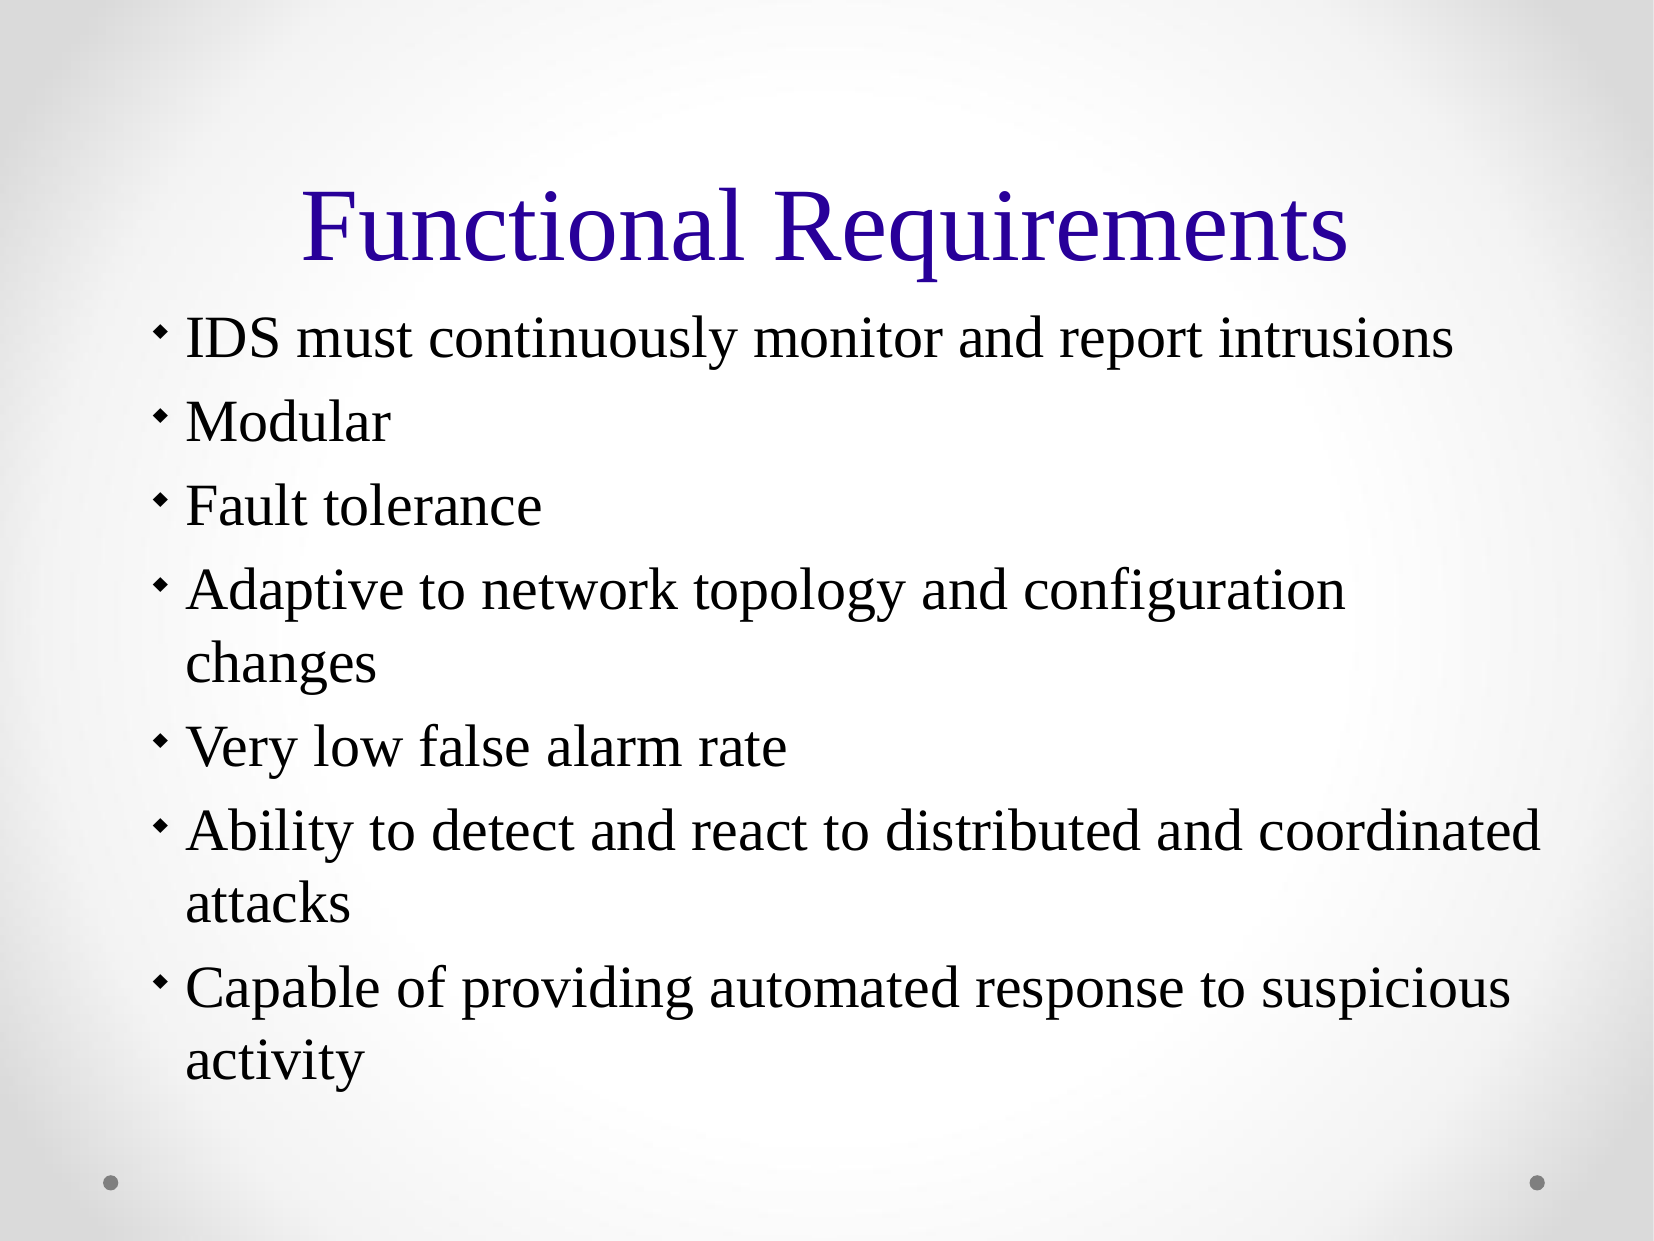

# Functional Requirements
IDS must continuously monitor and report intrusions
Modular
Fault tolerance
Adaptive to network topology and configuration changes
Very low false alarm rate
Ability to detect and react to distributed and coordinated attacks
Capable of providing automated response to suspicious activity